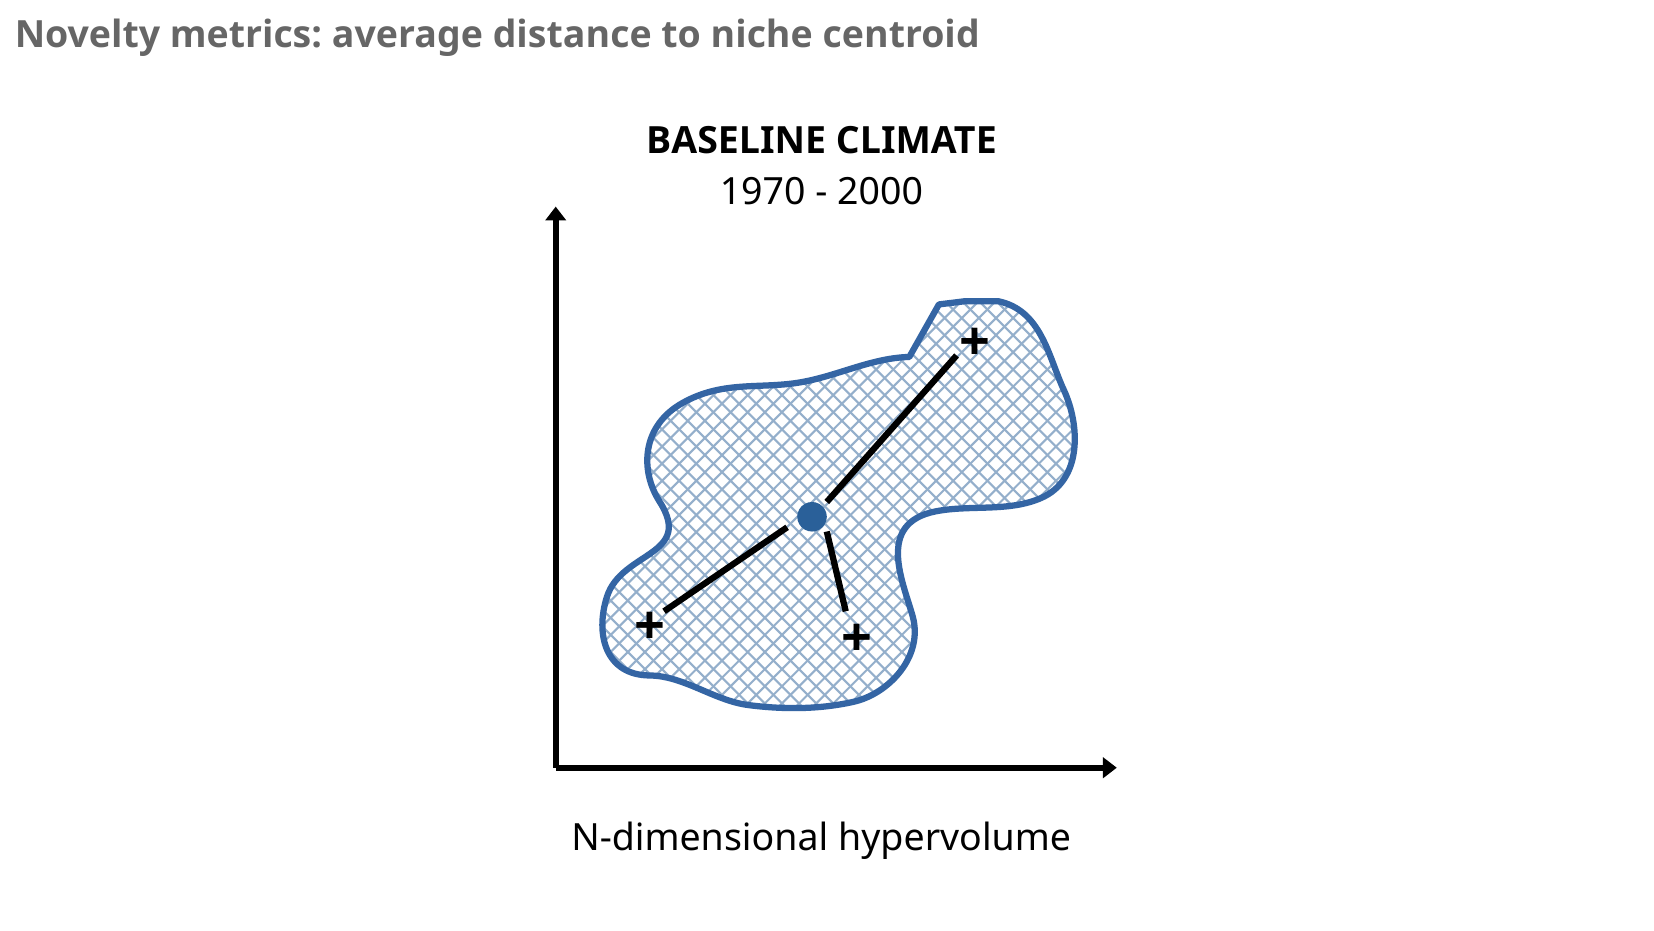

Novelty metrics: average distance to niche centroid
BASELINE CLIMATE
1970 - 2000
+
+
+
N-dimensional hypervolume